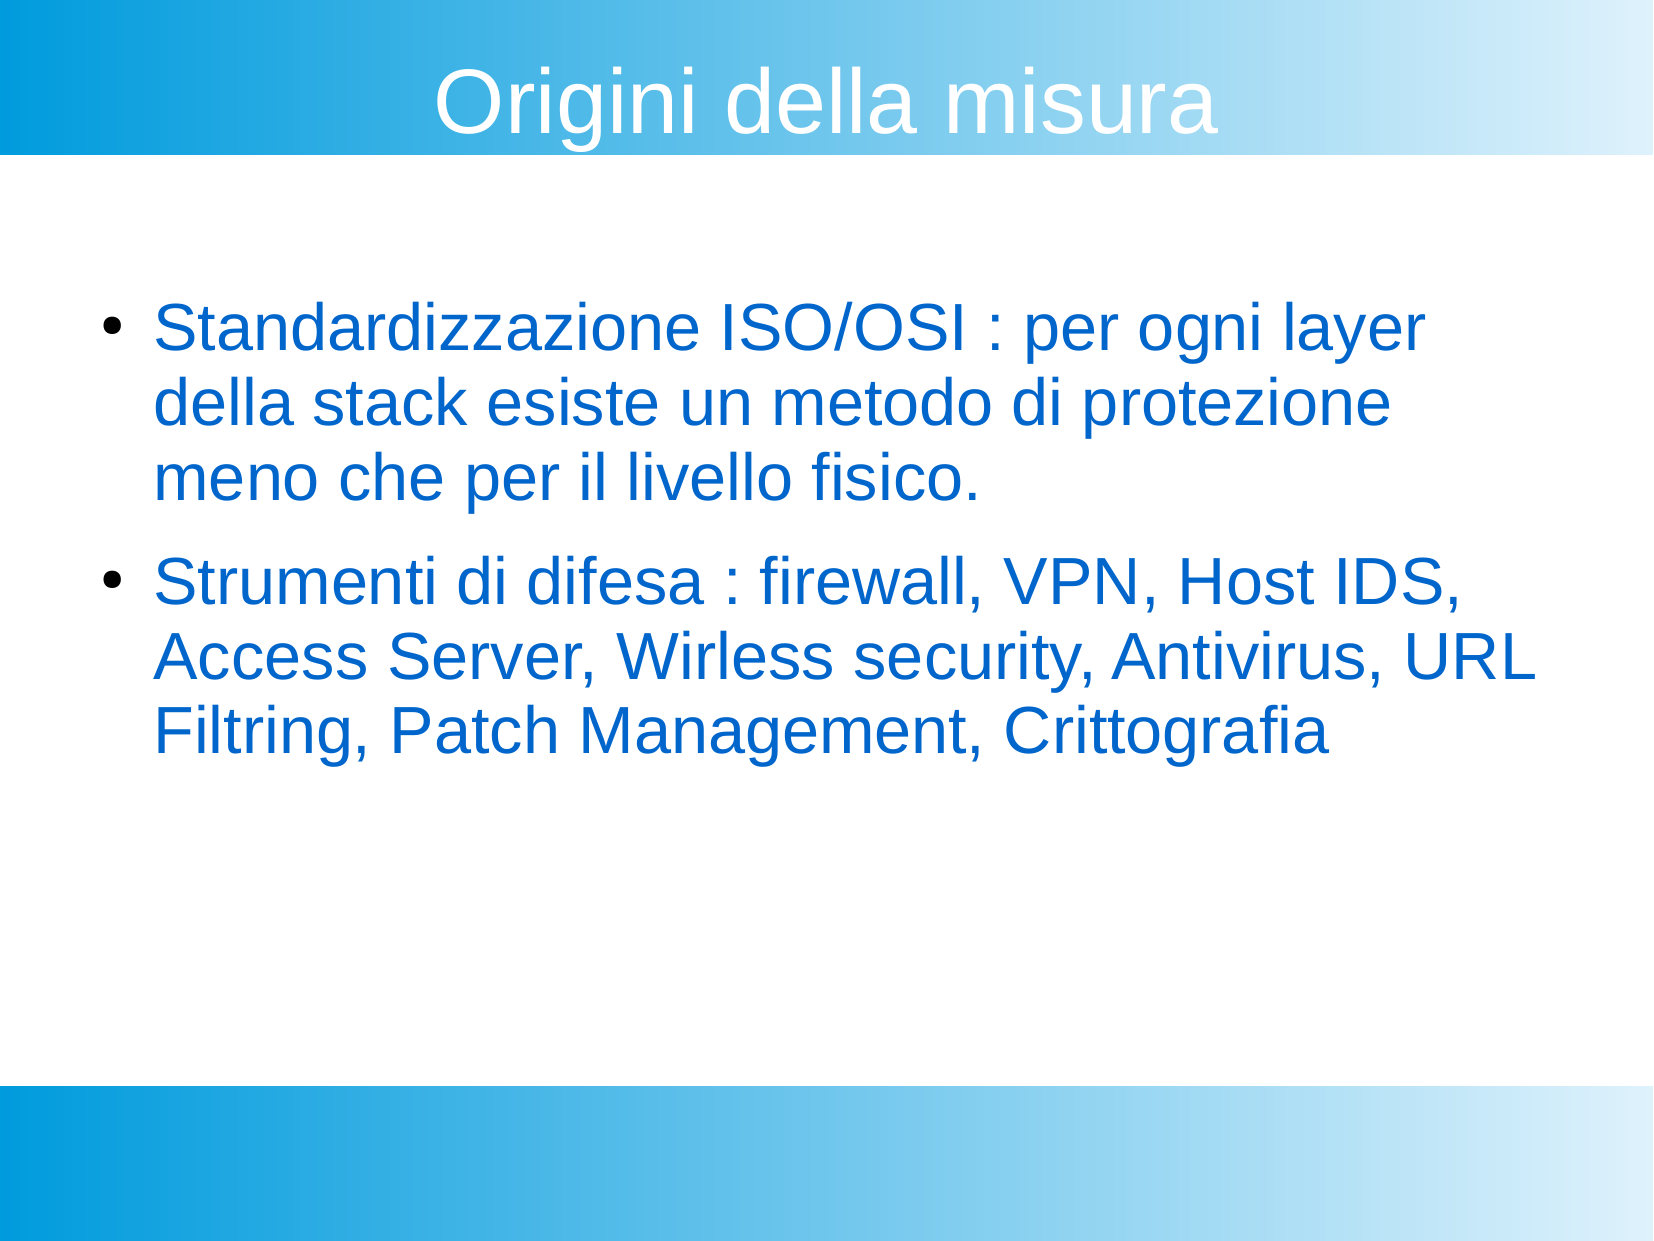

# Origini della misura
Standardizzazione ISO/OSI : per ogni layer della stack esiste un metodo di protezione meno che per il livello fisico.
Strumenti di difesa : firewall, VPN, Host IDS, Access Server, Wirless security, Antivirus, URL Filtring, Patch Management, Crittografia